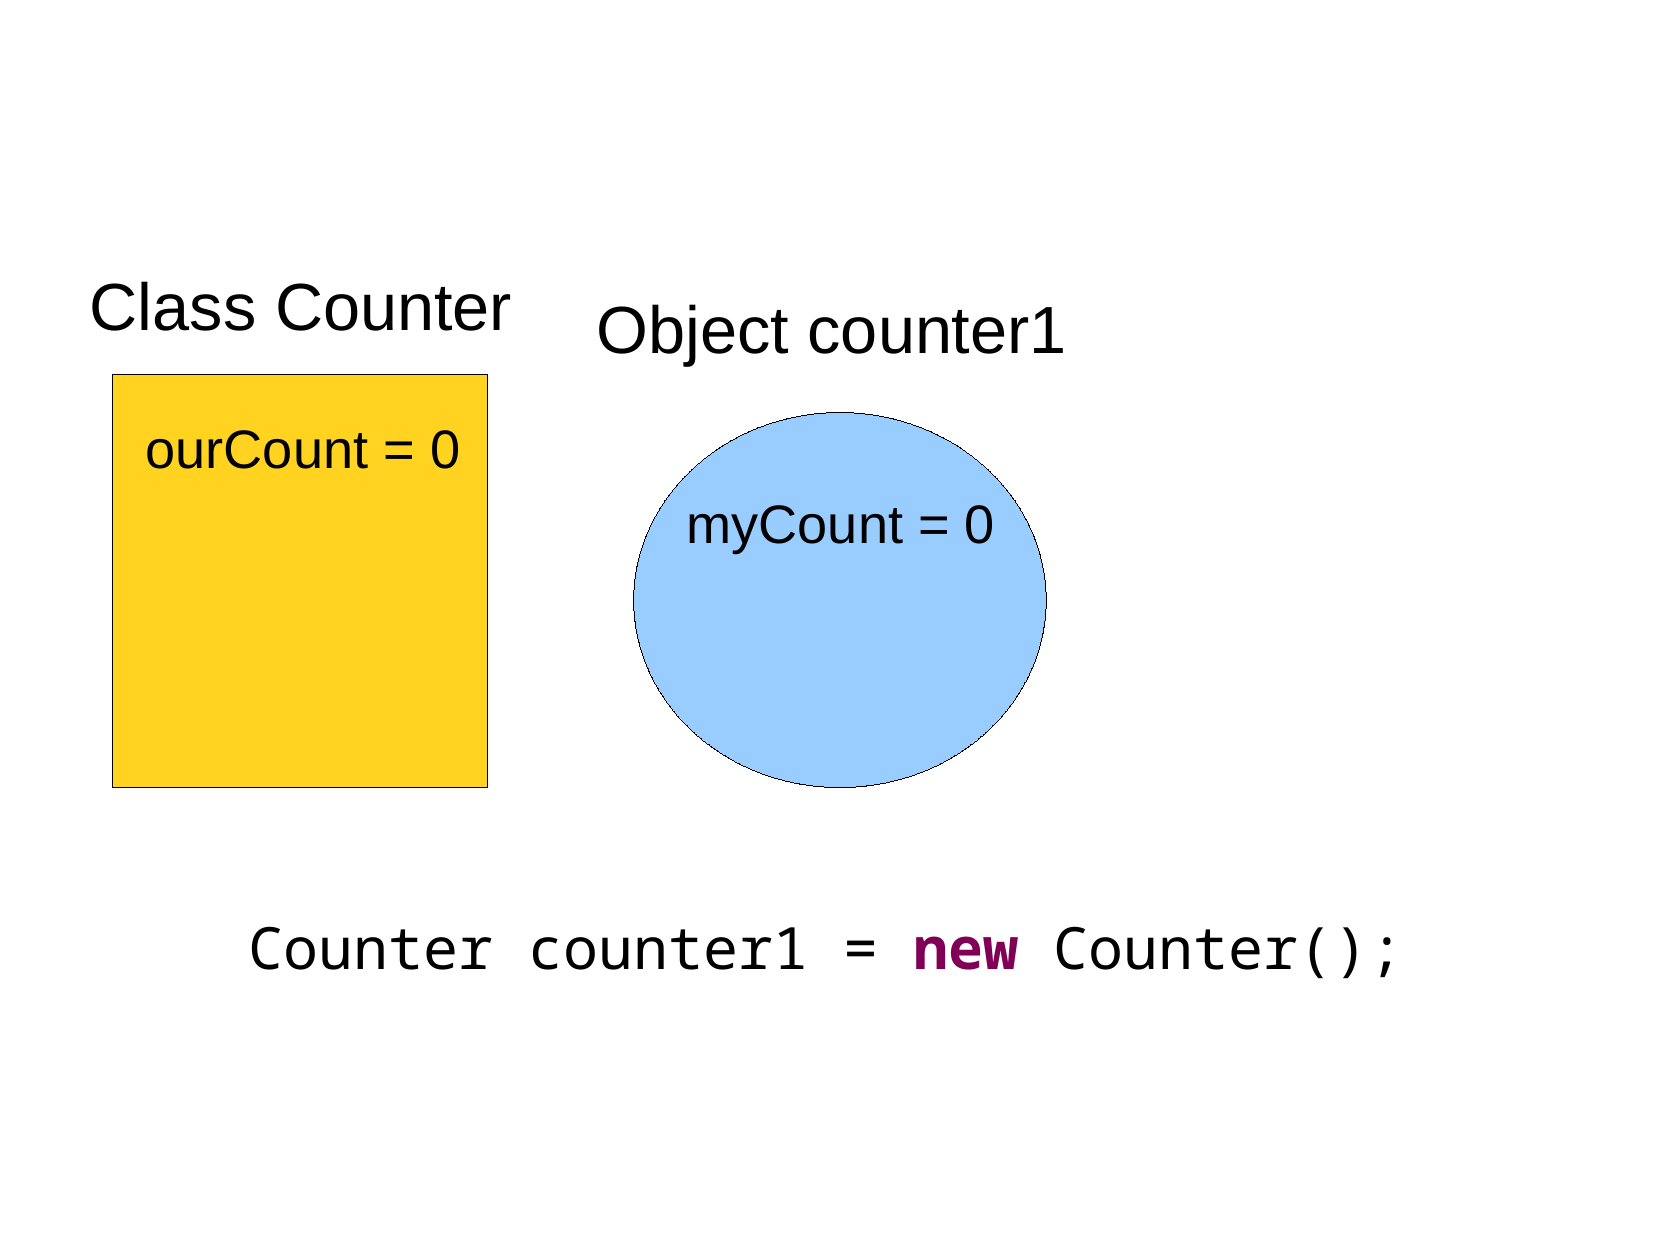

Class Counter
Object counter1
ourCount = 0
myCount = 0
Counter counter1 = new Counter();